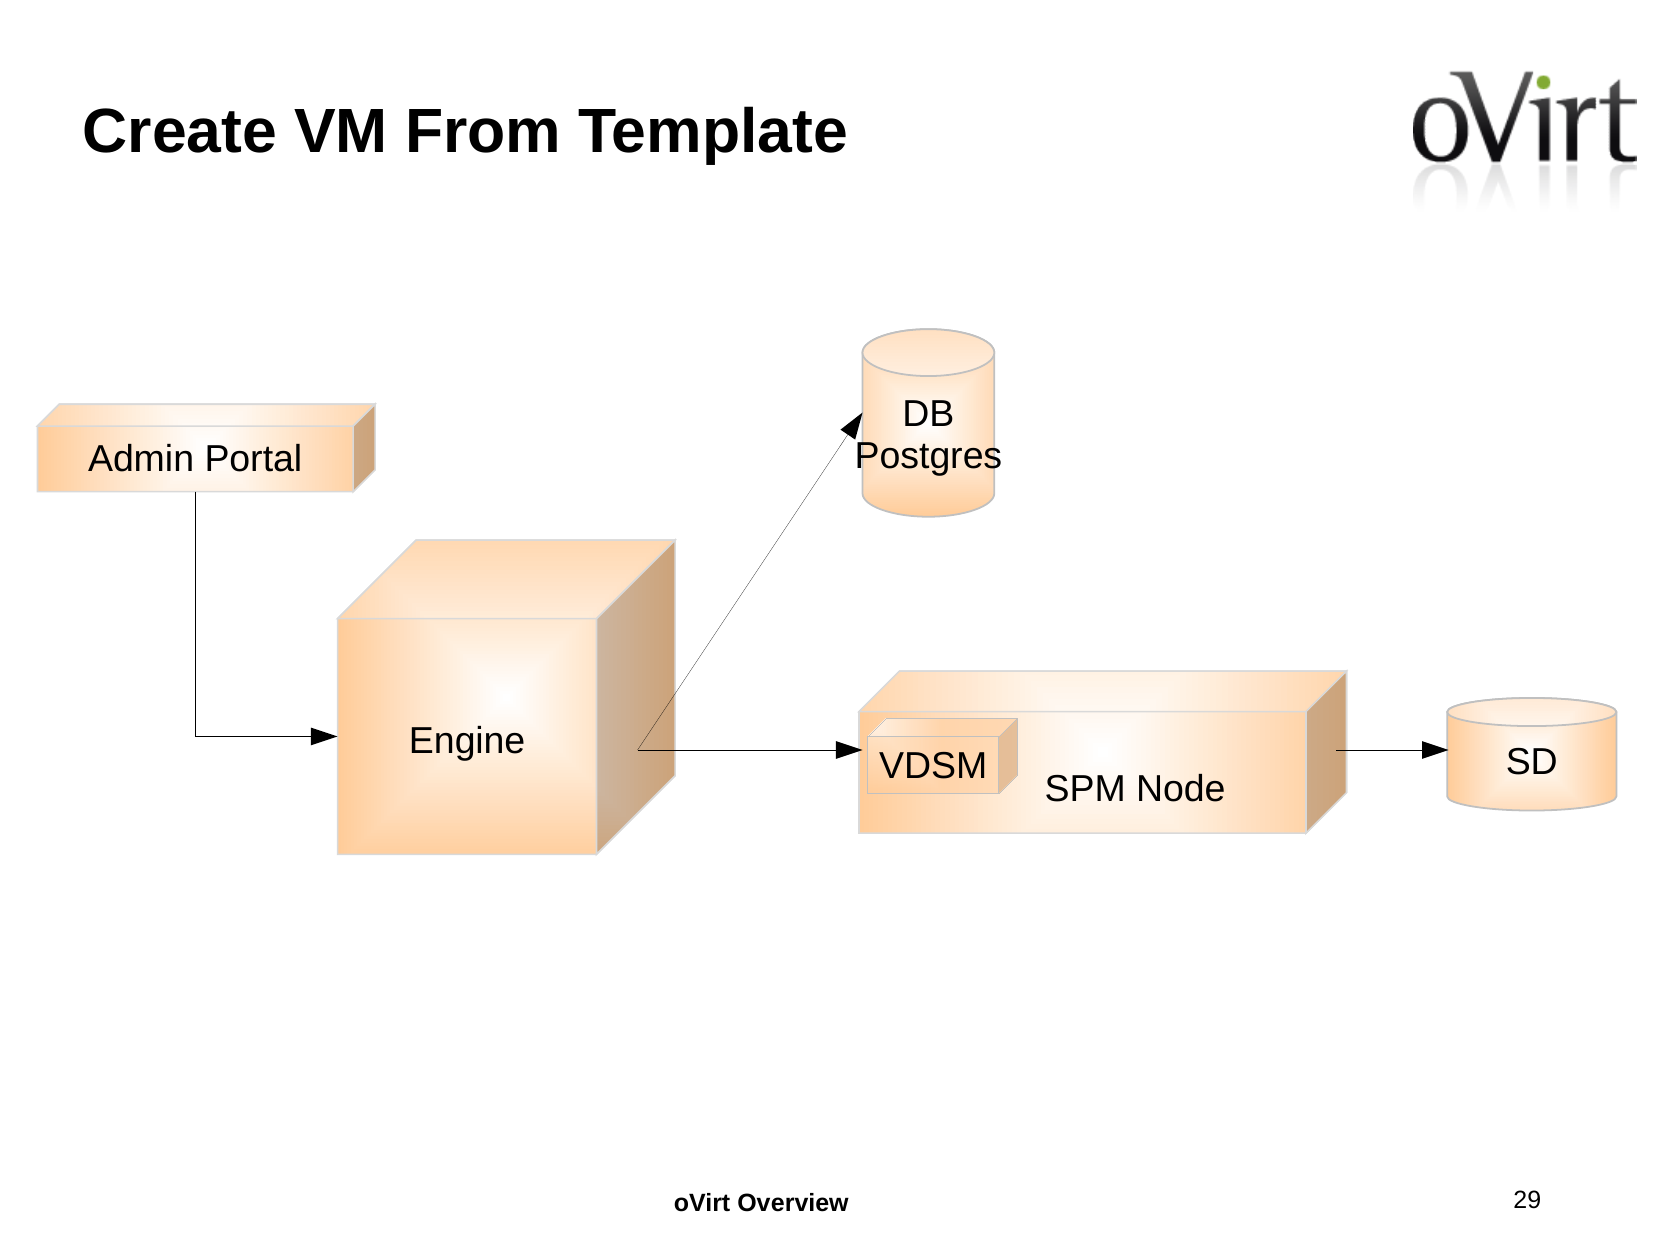

# Create VM From Template
DB
Postgres
Admin Portal
Engine
 SPM Node
SD
VDSM